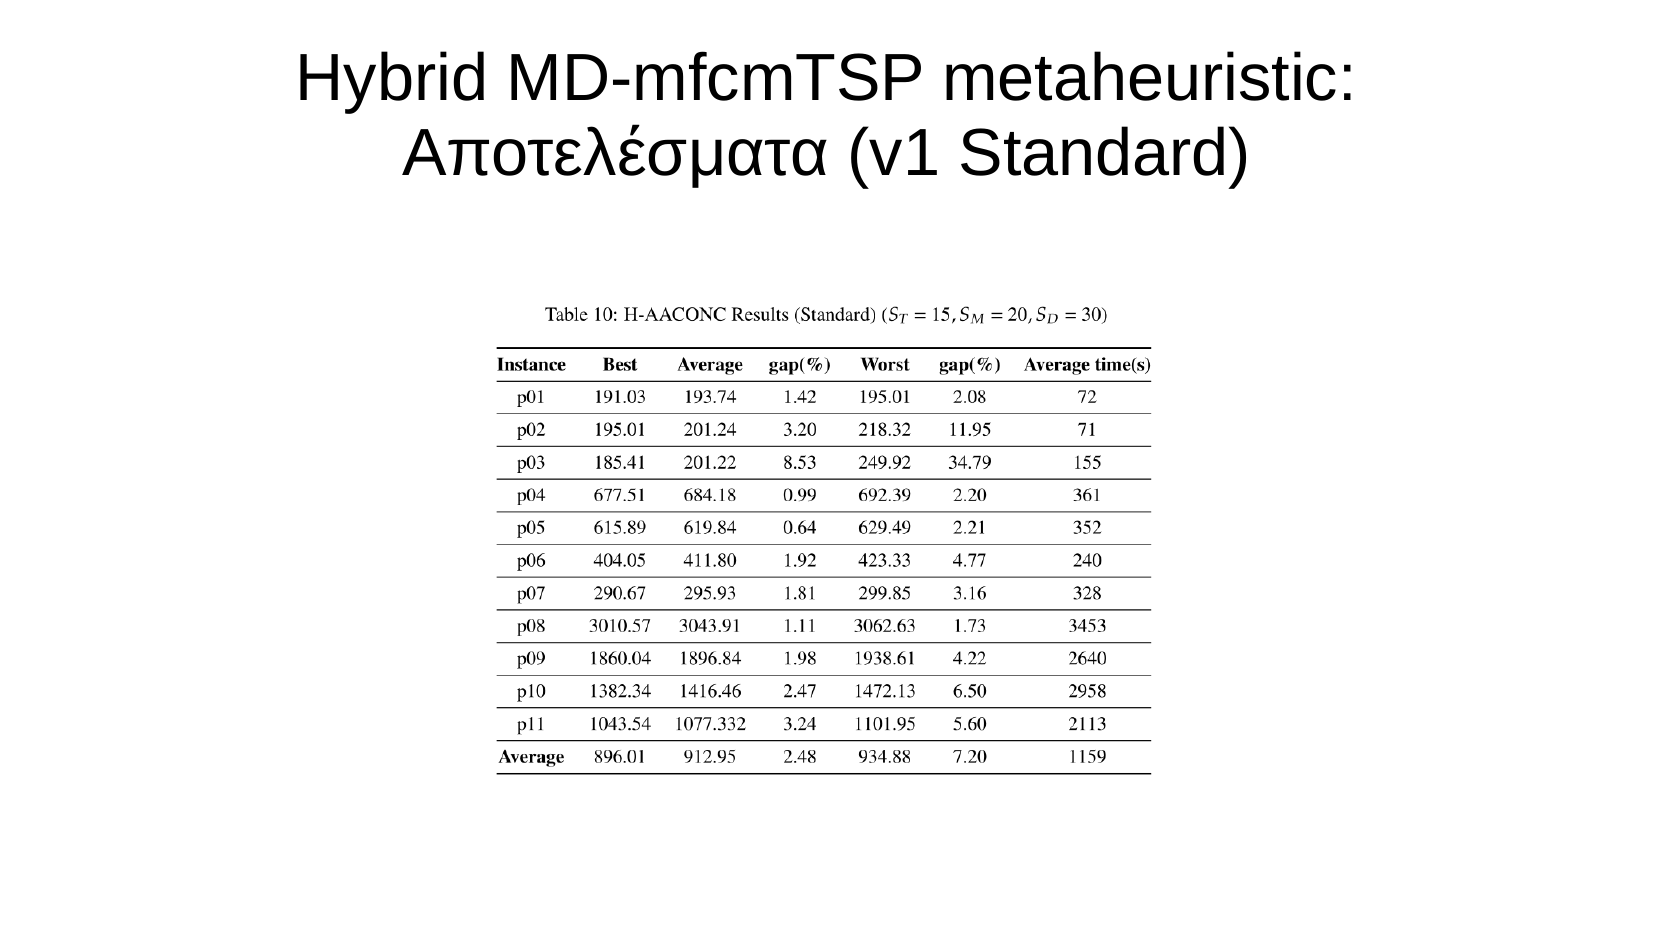

# Hybrid MD-mfcmTSP metaheuristic: Αποτελέσματα (v1 Standard)